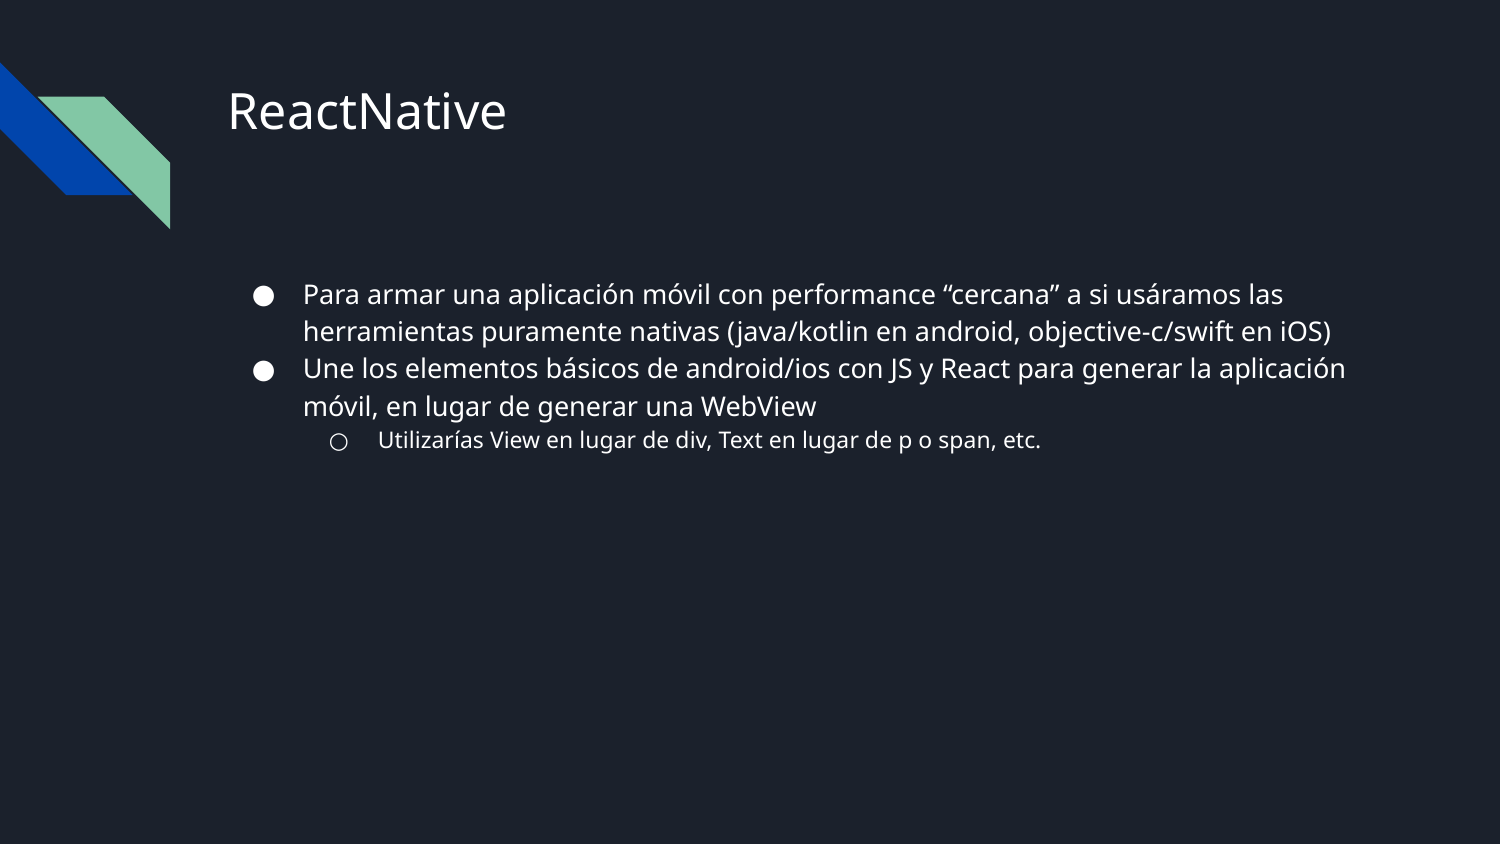

# ReactNative
Para armar una aplicación móvil con performance “cercana” a si usáramos las herramientas puramente nativas (java/kotlin en android, objective-c/swift en iOS)
Une los elementos básicos de android/ios con JS y React para generar la aplicación móvil, en lugar de generar una WebView
Utilizarías View en lugar de div, Text en lugar de p o span, etc.